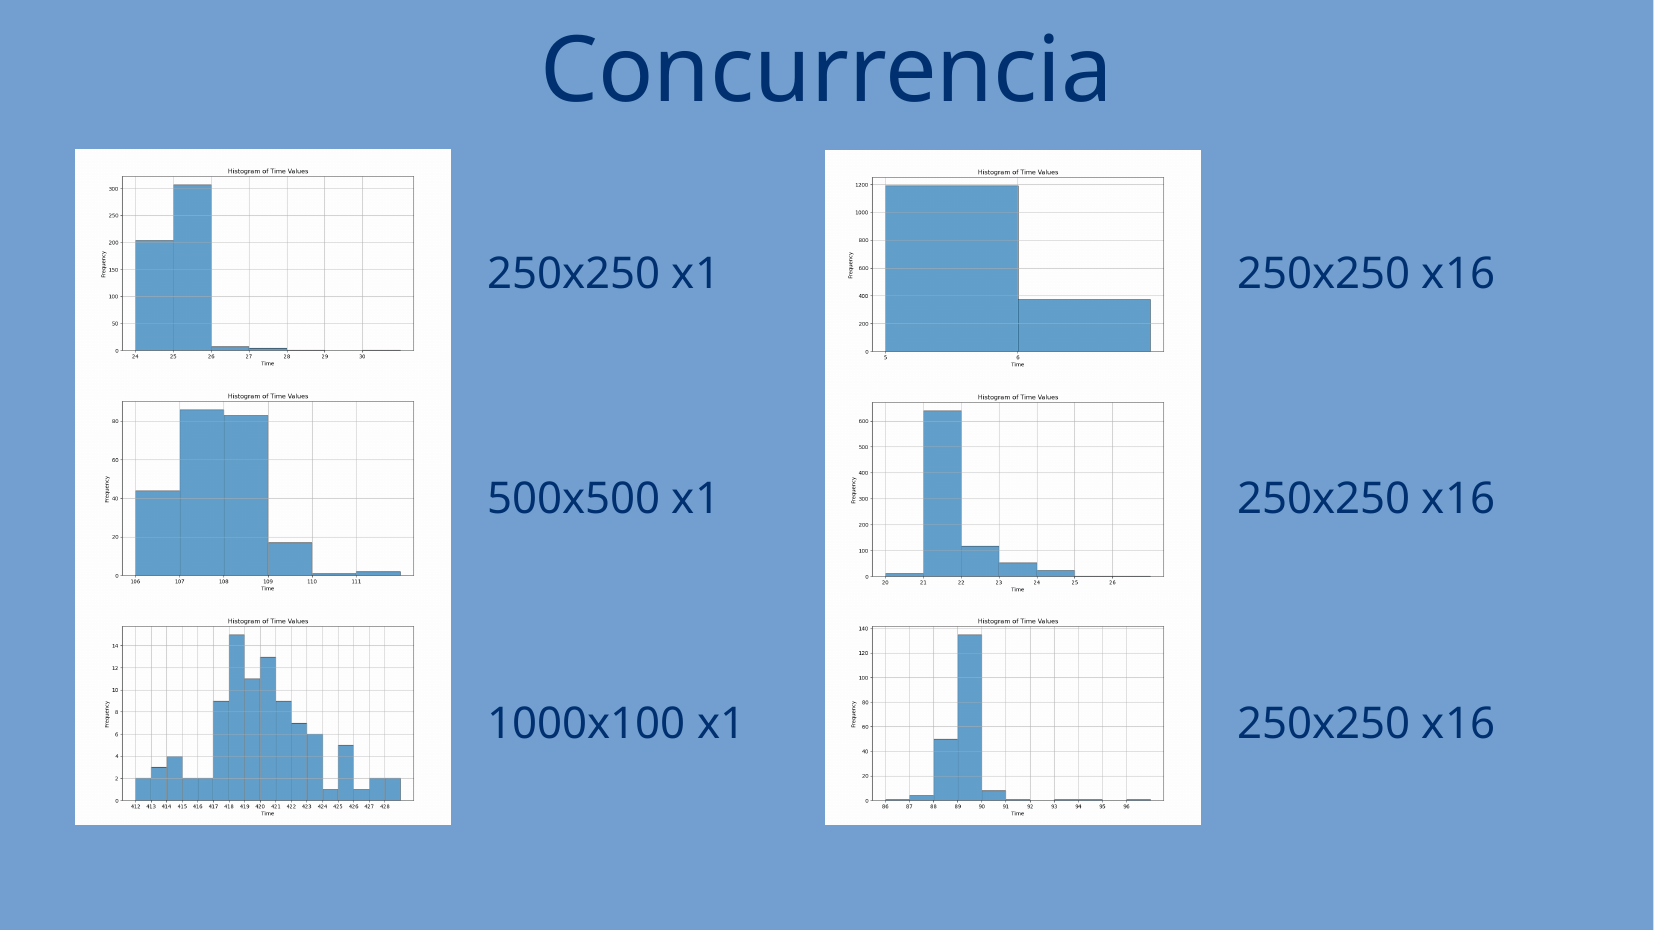

# Concurrencia
250x250 x1
250x250 x16
500x500 x1
250x250 x16
1000x100 x1
250x250 x16